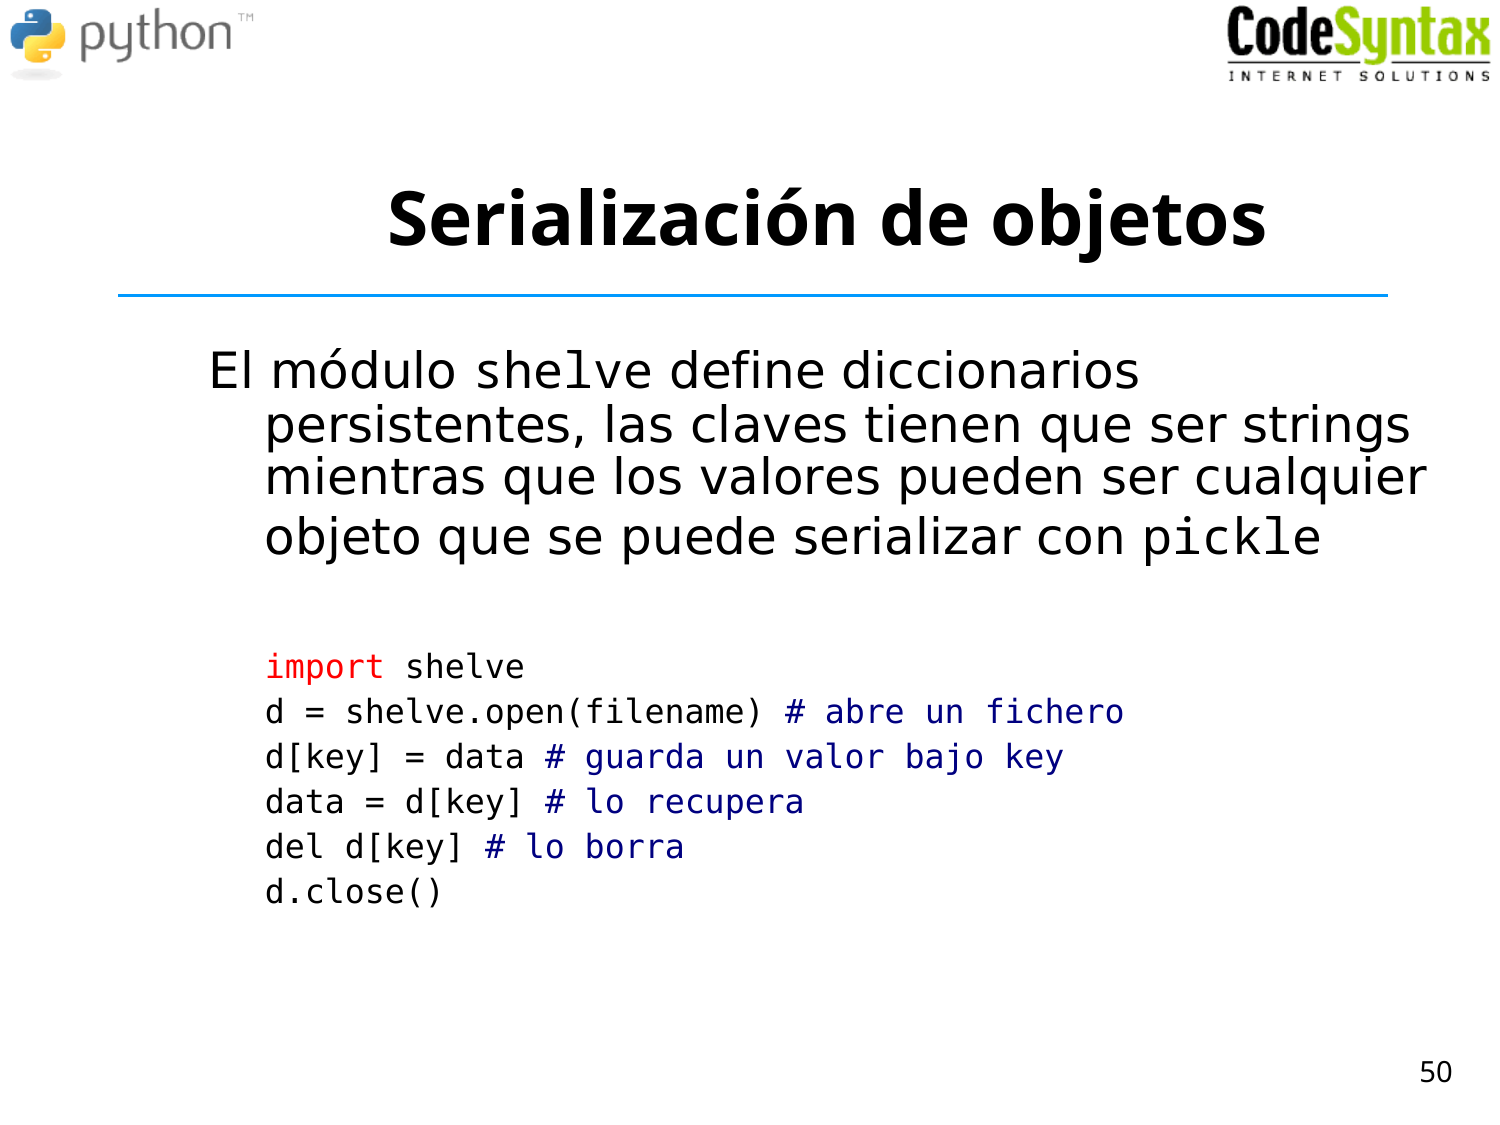

# Serialización de objetos
El módulo shelve define diccionarios persistentes, las claves tienen que ser strings mientras que los valores pueden ser cualquier objeto que se puede serializar con pickle
	import shelve
	d = shelve.open(filename) # abre un fichero
	d[key] = data # guarda un valor bajo key
	data = d[key] # lo recupera
	del d[key] # lo borra
	d.close()
50